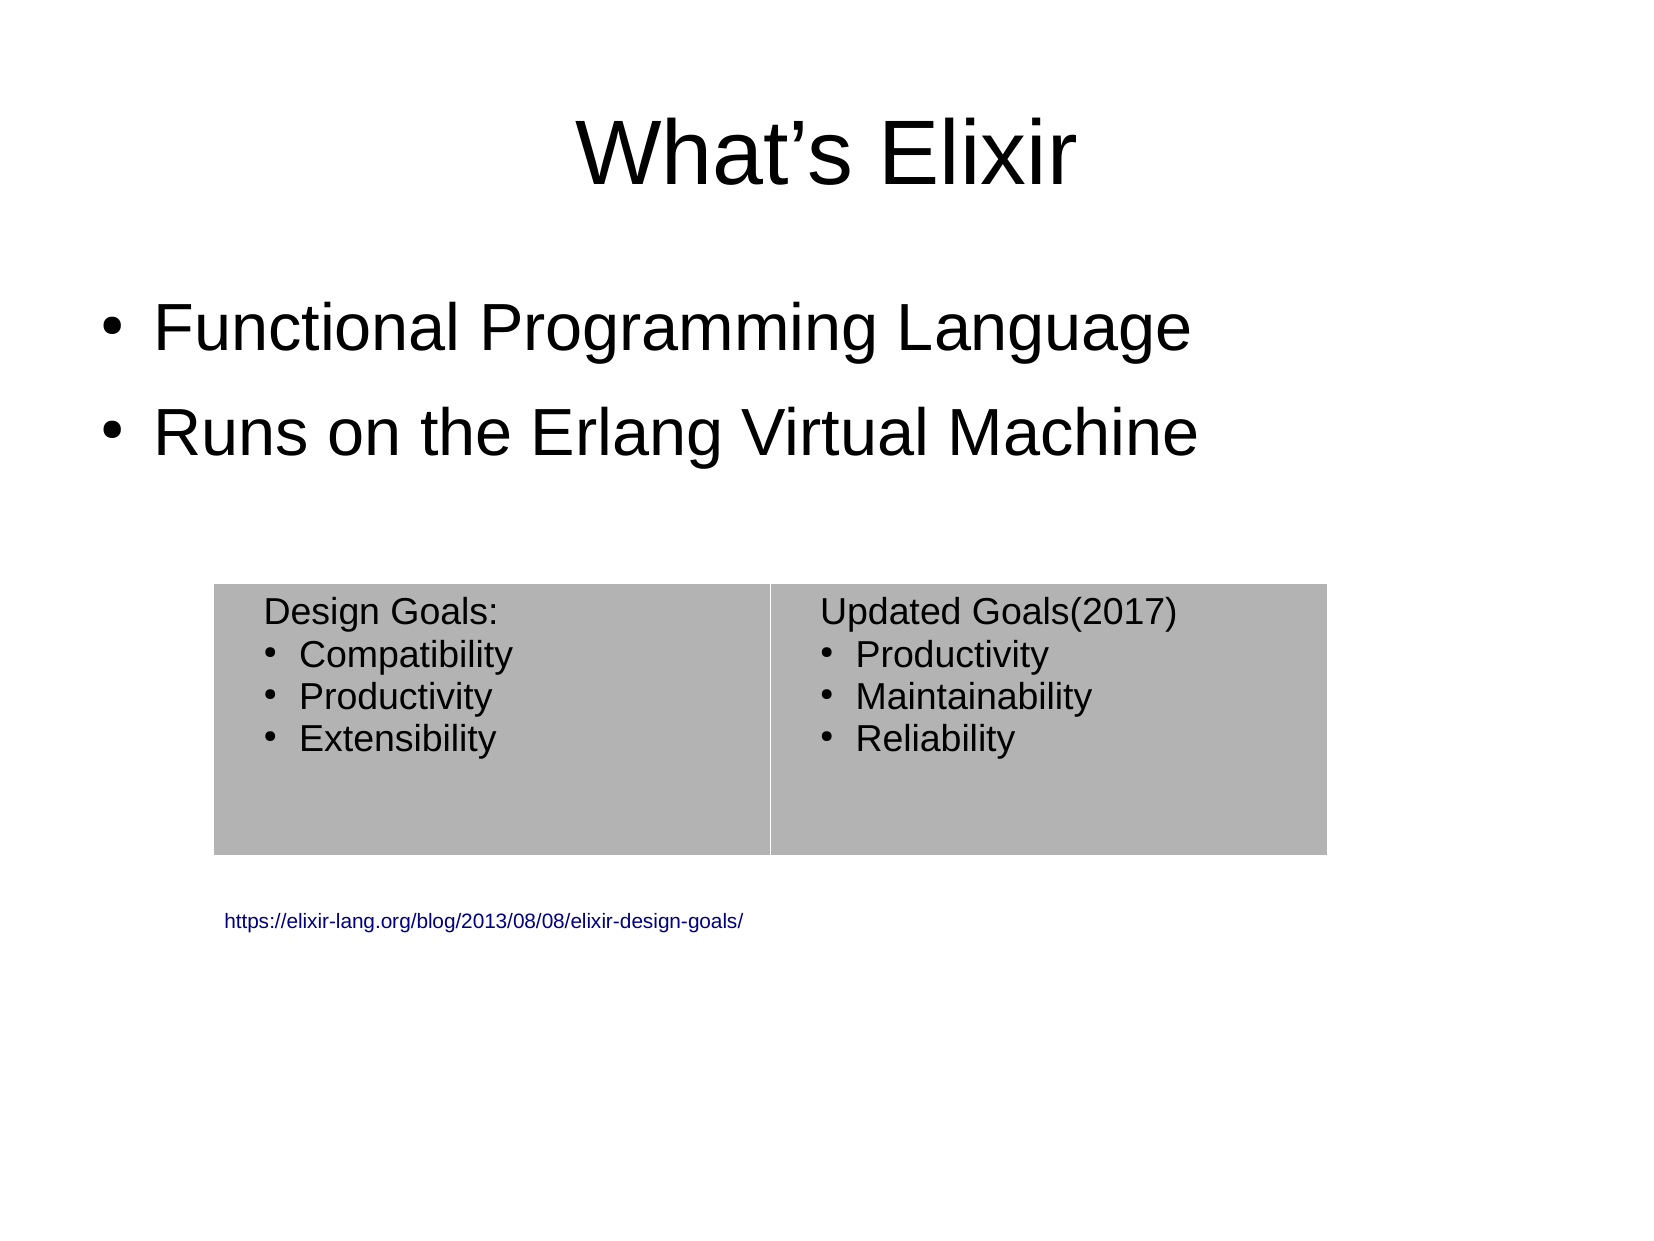

# What’s Elixir
Functional Programming Language
Runs on the Erlang Virtual Machine
https://elixir-lang.org/blog/2013/08/08/elixir-design-goals/
| Design Goals: Compatibility Productivity Extensibility | Updated Goals(2017) Productivity Maintainability Reliability |
| --- | --- |